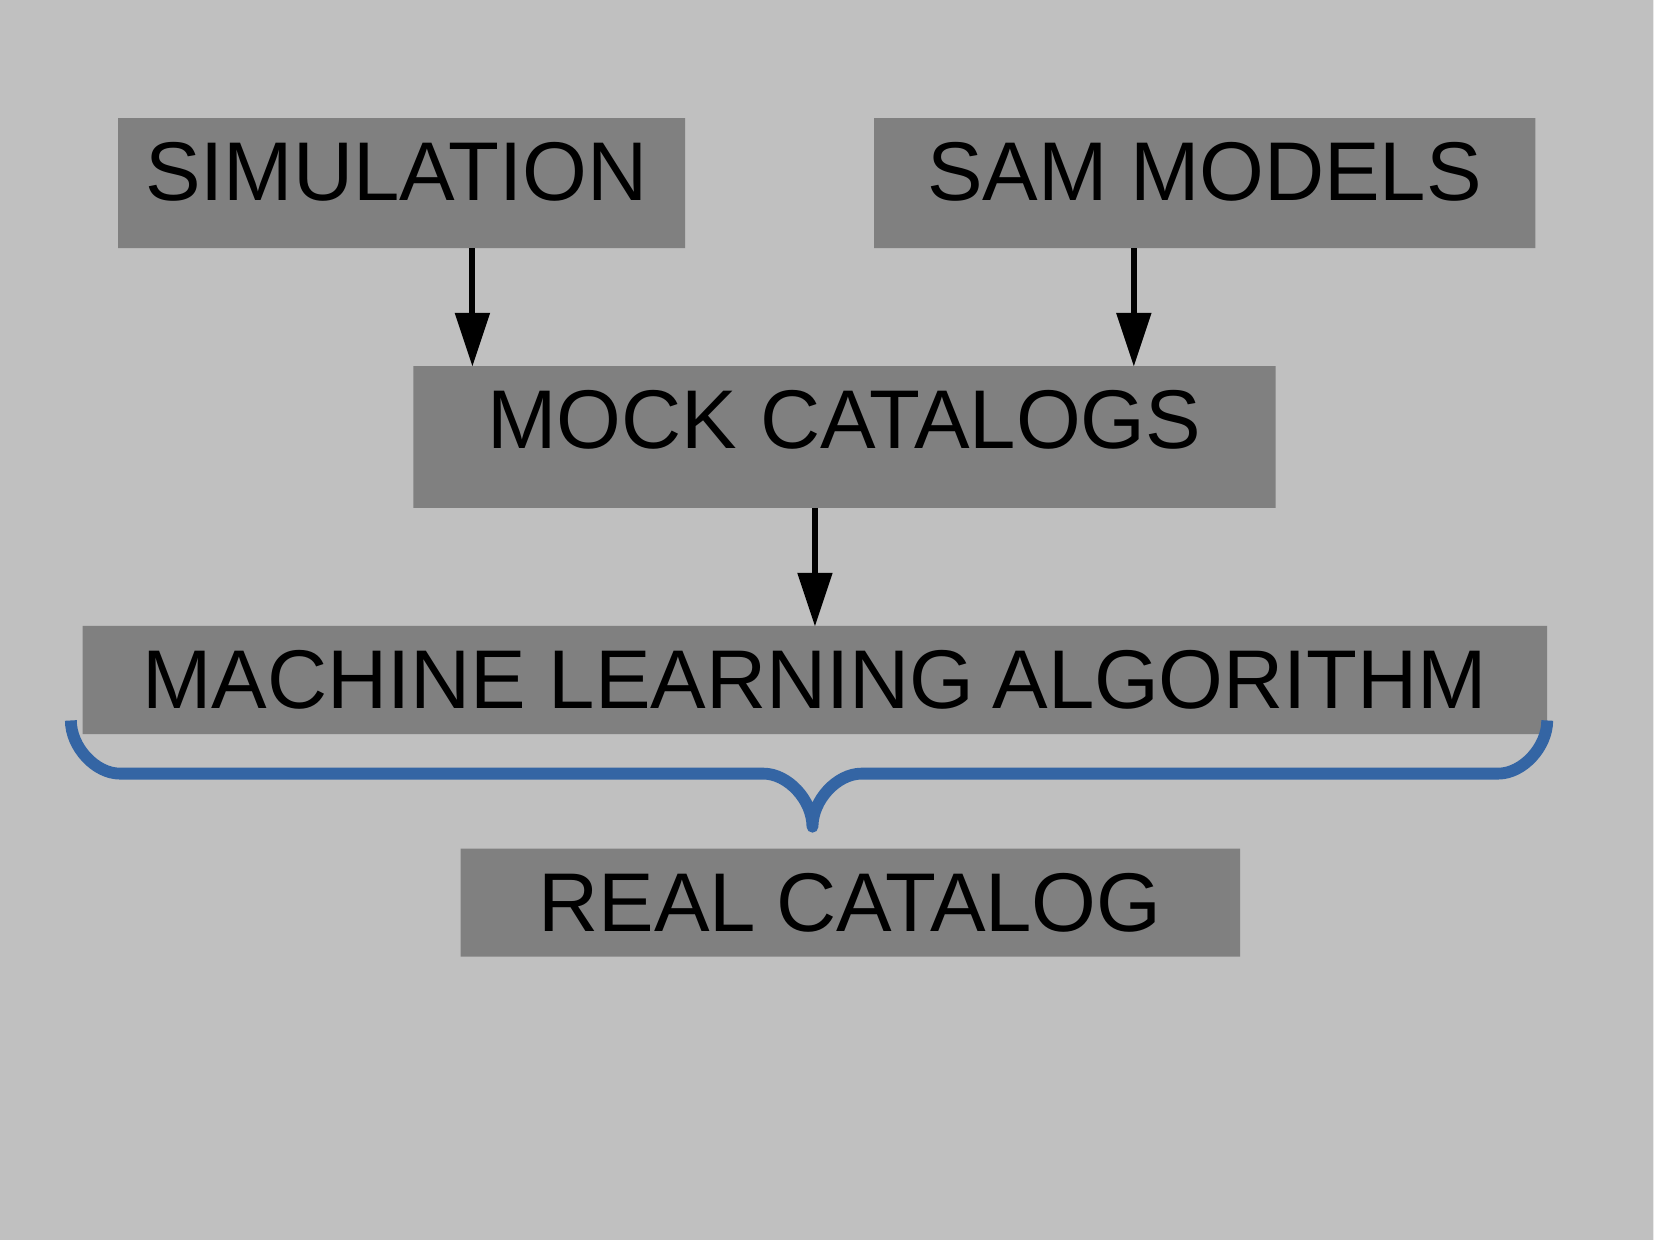

SIMULATION
SAM MODELS
MOCK CATALOGS
MACHINE LEARNING ALGORITHM
REAL CATALOG